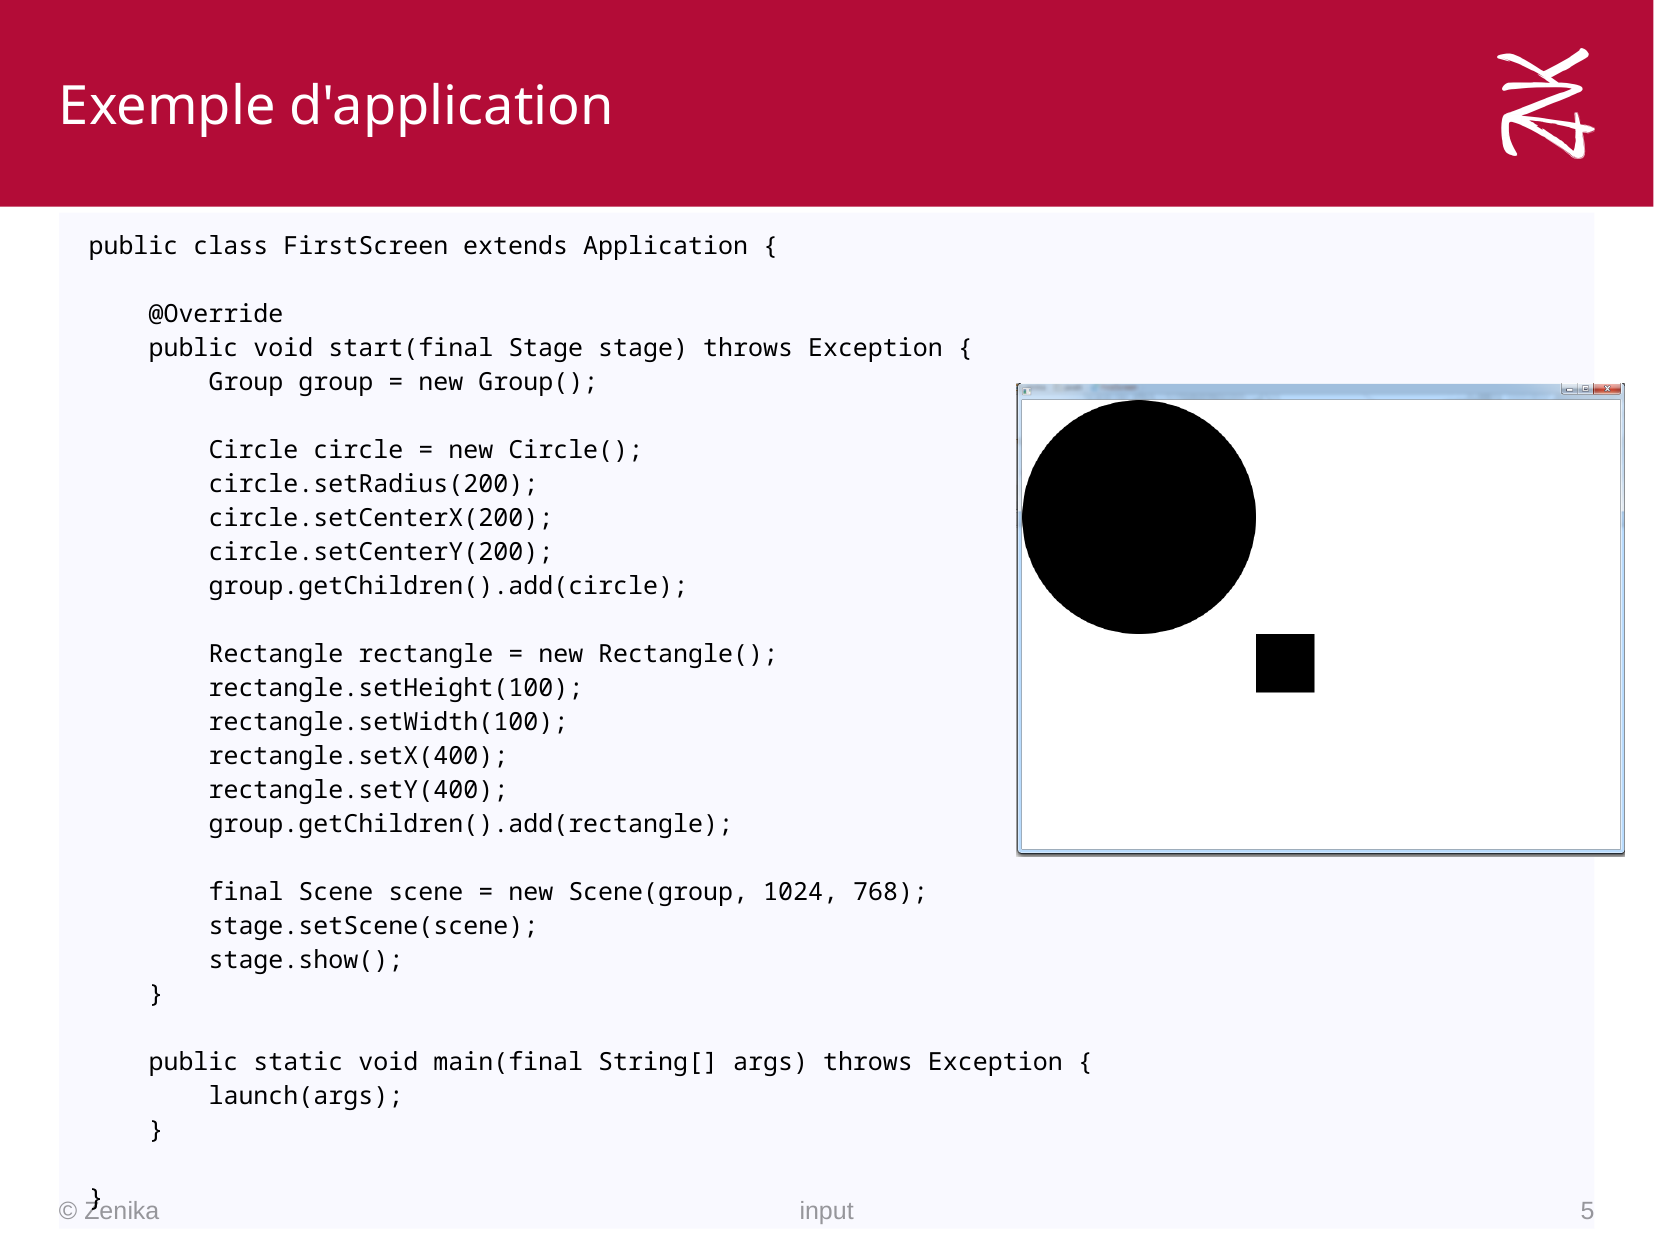

# Exemple d'application
public class FirstScreen extends Application {
 @Override
 public void start(final Stage stage) throws Exception {
 Group group = new Group();
 Circle circle = new Circle();
 circle.setRadius(200);
 circle.setCenterX(200);
 circle.setCenterY(200);
 group.getChildren().add(circle);
 Rectangle rectangle = new Rectangle();
 rectangle.setHeight(100);
 rectangle.setWidth(100);
 rectangle.setX(400);
 rectangle.setY(400);
 group.getChildren().add(rectangle);
 final Scene scene = new Scene(group, 1024, 768);
 stage.setScene(scene);
 stage.show();
 }
 public static void main(final String[] args) throws Exception {
 launch(args);
 }
}